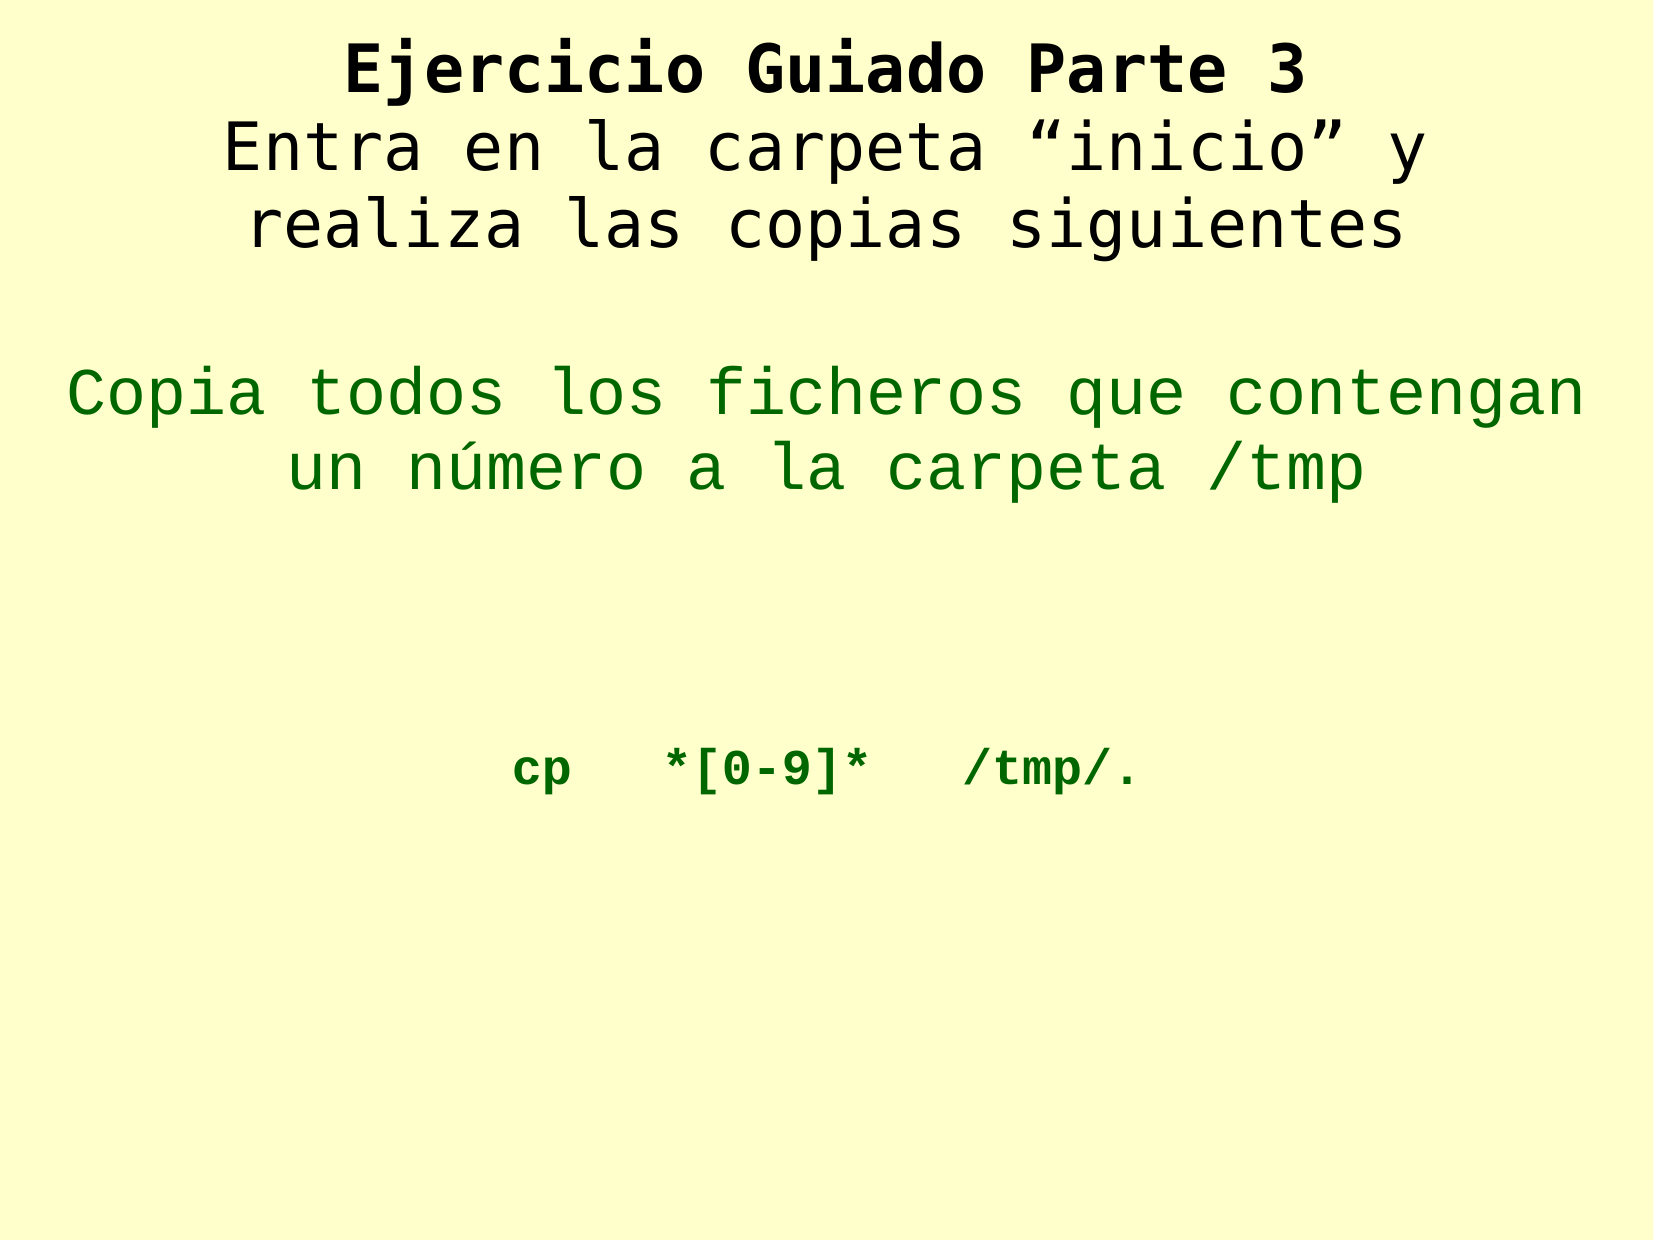

# Ejercicio Guiado Parte 3 Entra en la carpeta “inicio” y realiza las copias siguientes
Copia todos los ficheros que contengan un número a la carpeta /tmp
cp *[0-9]* /tmp/.